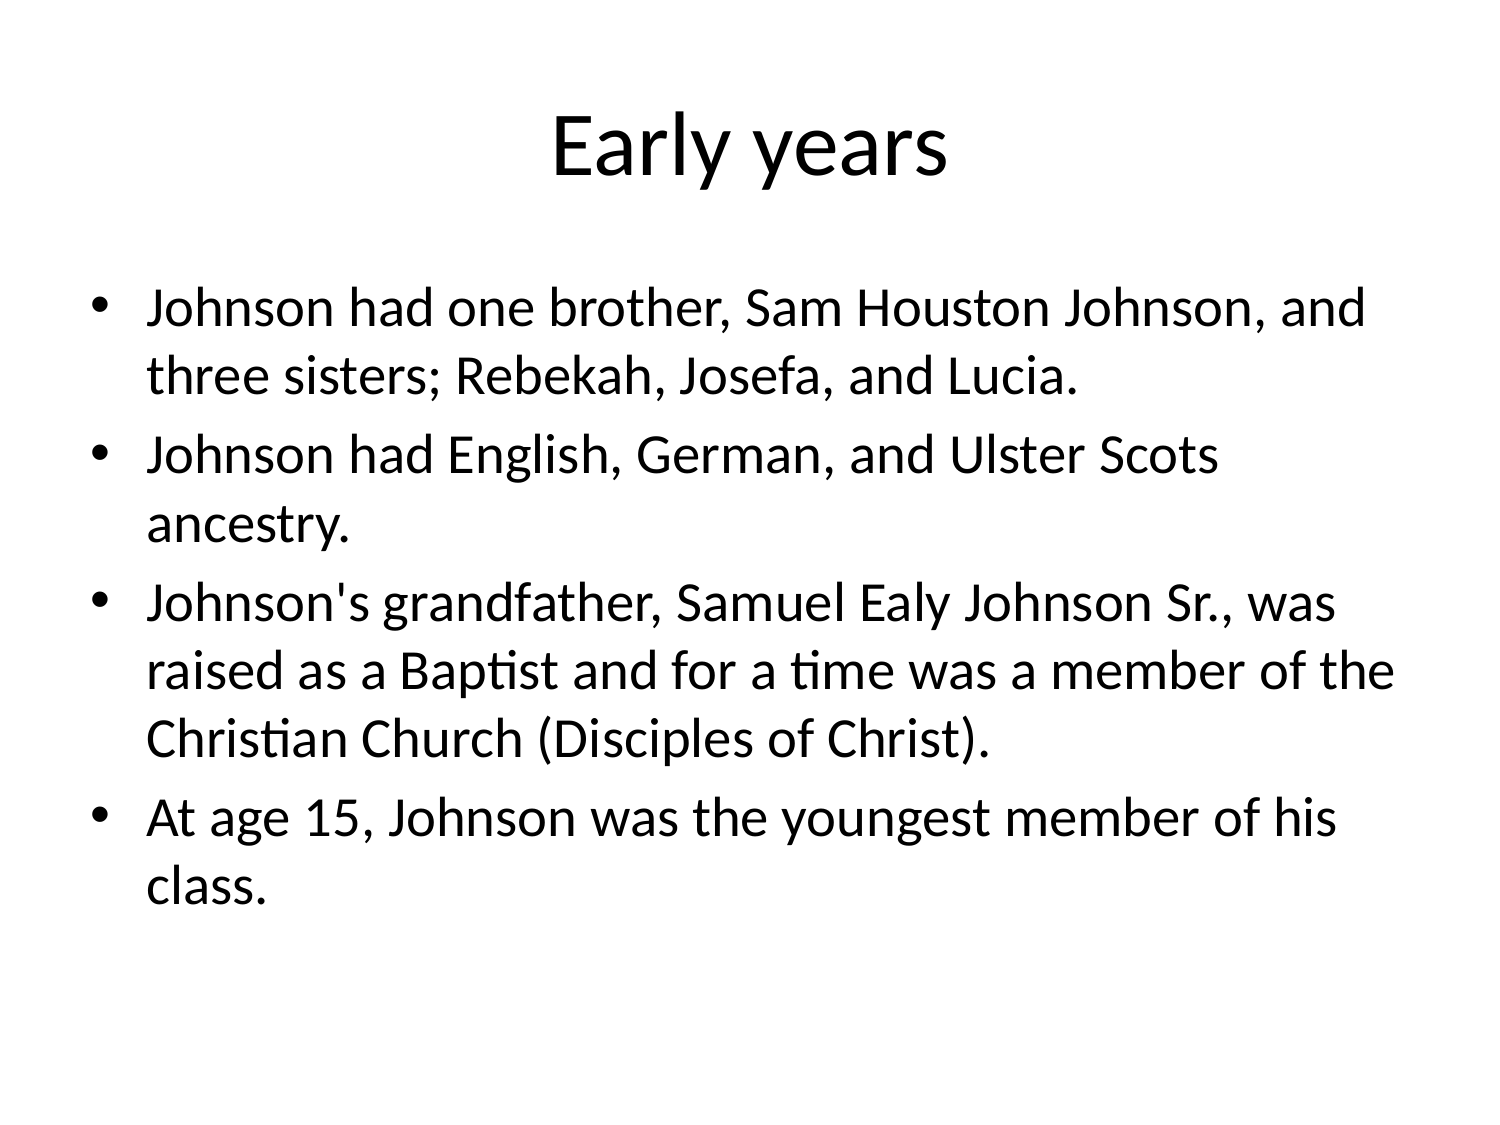

# Early years
Johnson had one brother, Sam Houston Johnson, and three sisters; Rebekah, Josefa, and Lucia.
Johnson had English, German, and Ulster Scots ancestry.
Johnson's grandfather, Samuel Ealy Johnson Sr., was raised as a Baptist and for a time was a member of the Christian Church (Disciples of Christ).
At age 15, Johnson was the youngest member of his class.